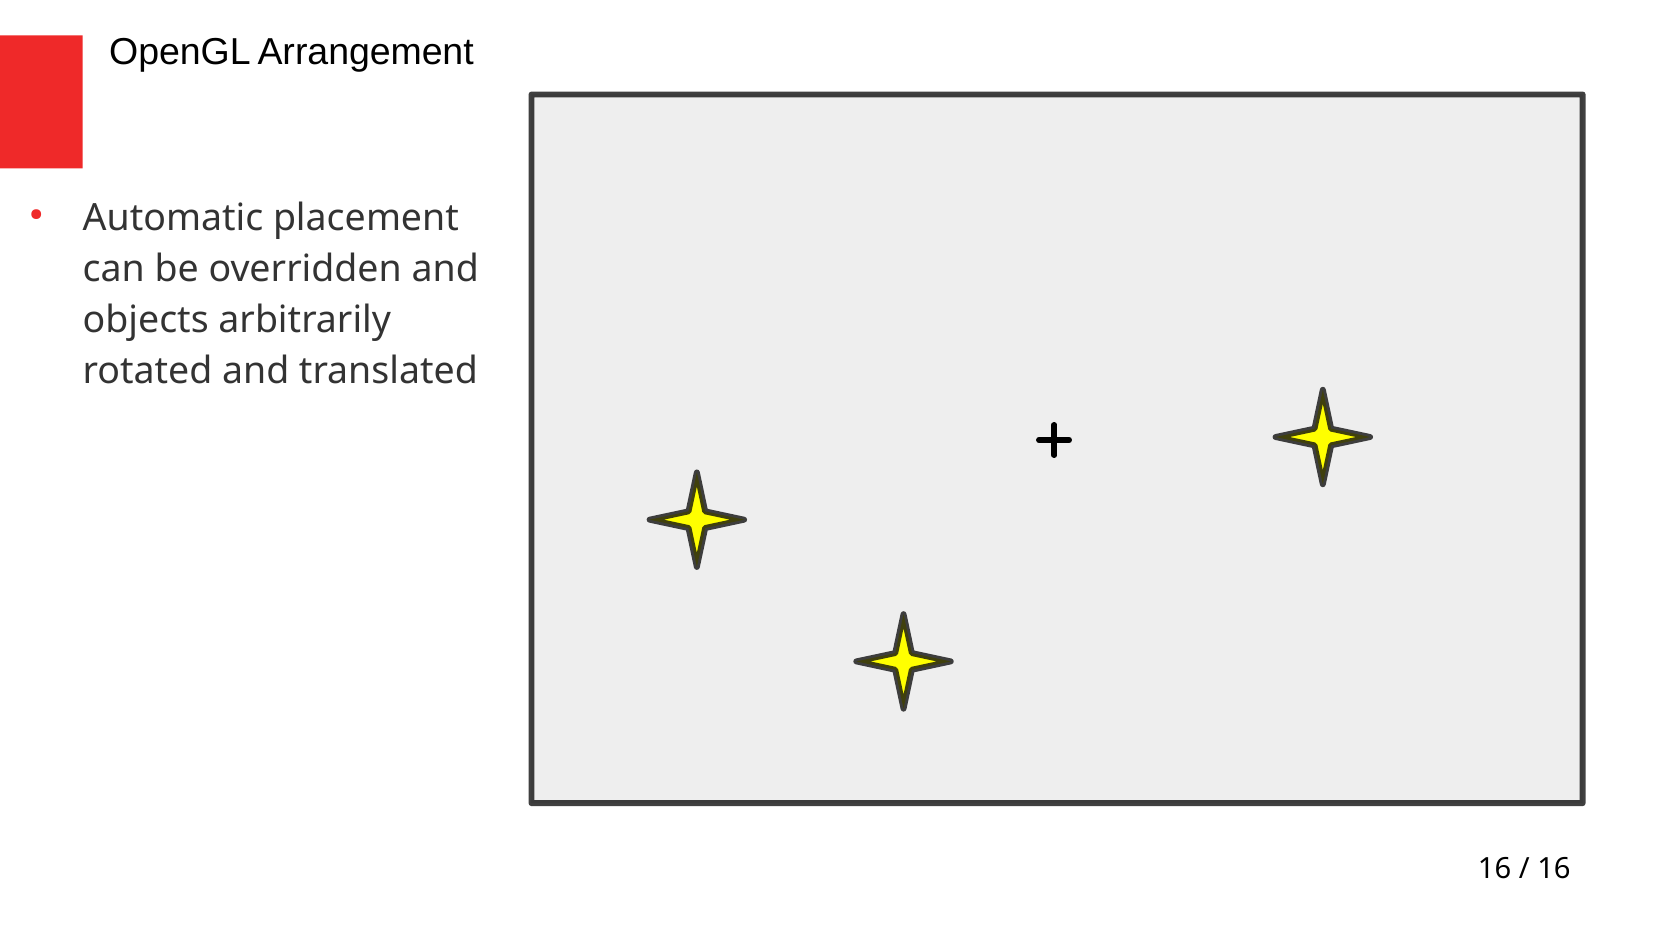

OpenGL Arrangement
# Automatic placement can be overridden and objects arbitrarily rotated and translated
16